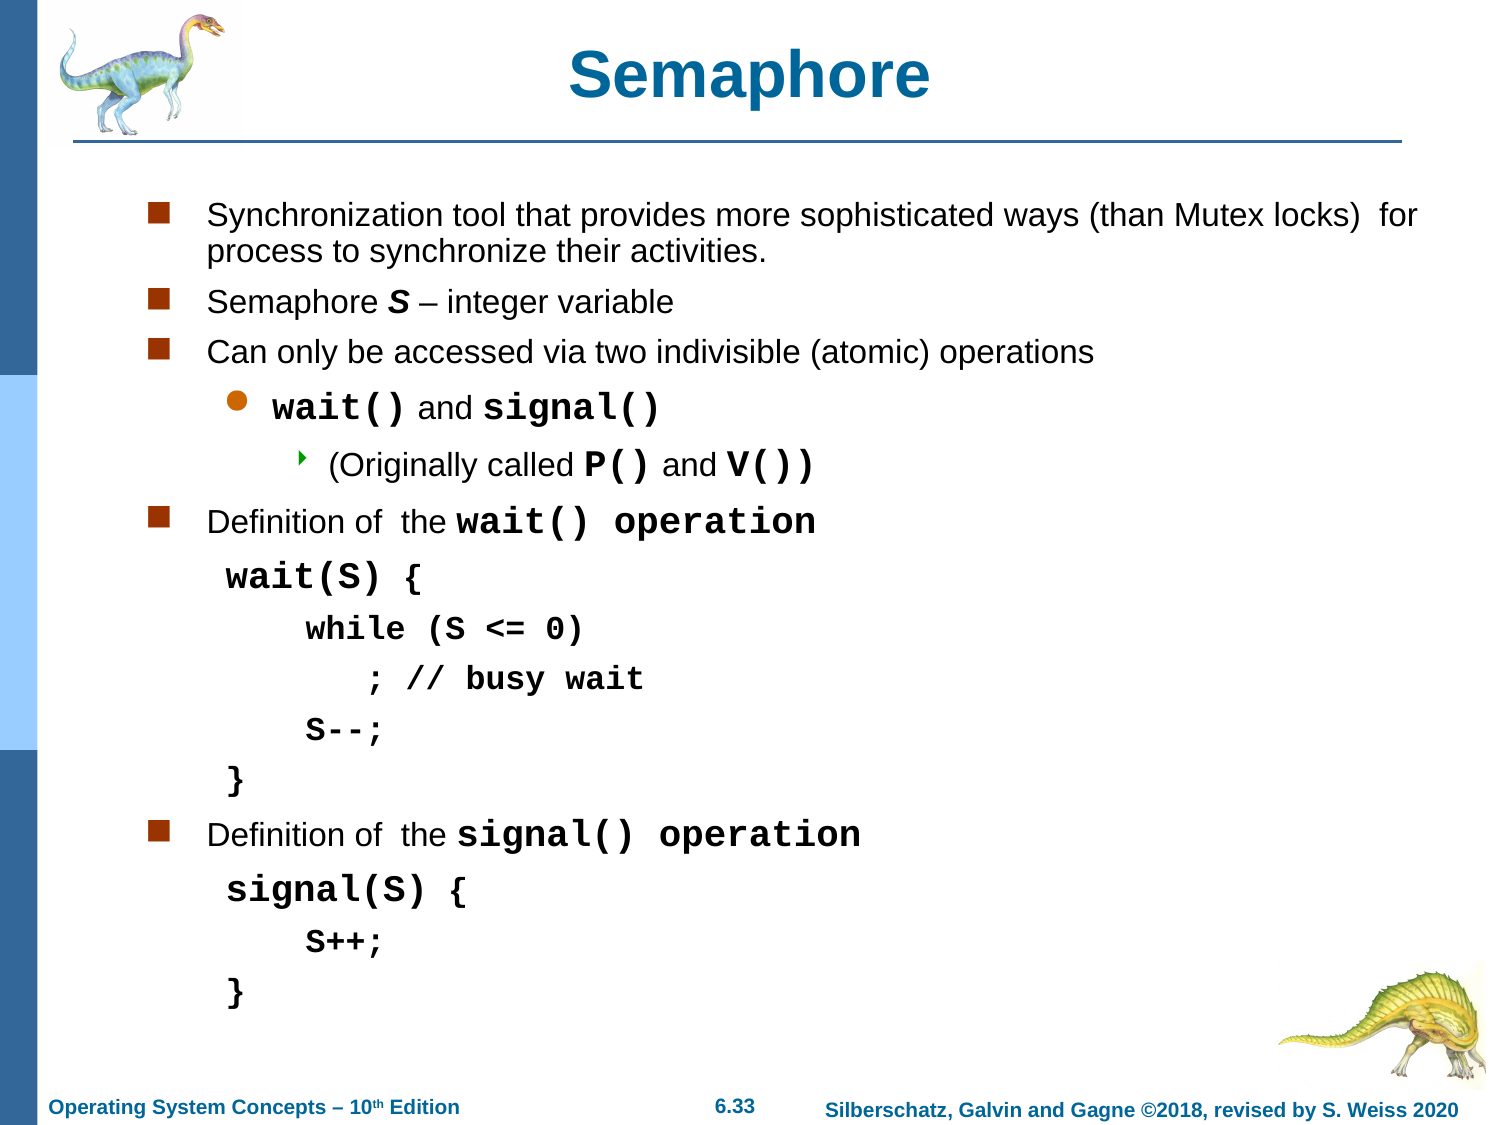

# Semaphore
Synchronization tool that provides more sophisticated ways (than Mutex locks) for process to synchronize their activities.
Semaphore S – integer variable
Can only be accessed via two indivisible (atomic) operations
wait() and signal()
(Originally called P() and V())
Definition of the wait() operation
wait(S) {
 while (S <= 0)
 ; // busy wait
 S--;
}
Definition of the signal() operation
signal(S) {
 S++;
}